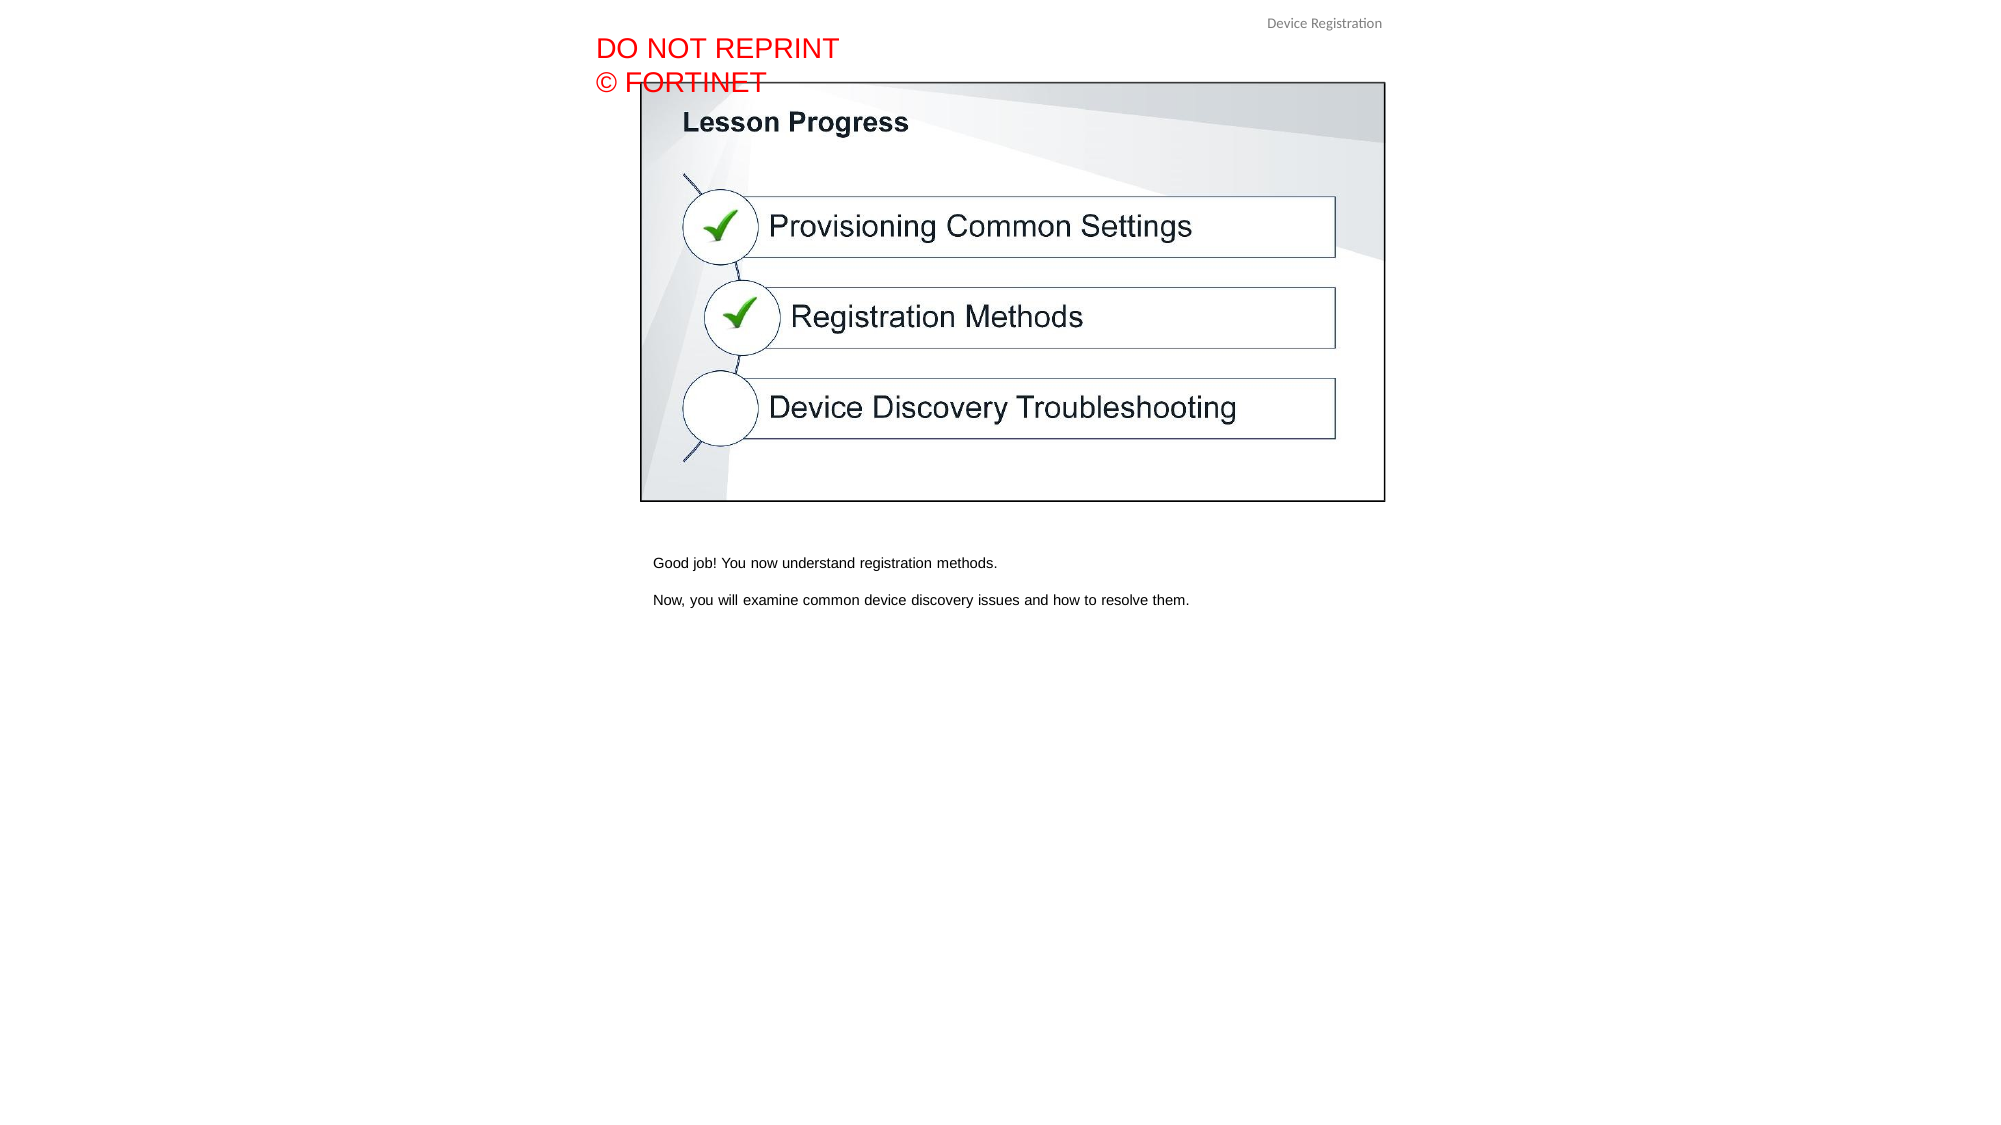

Device Registration
DO NOT REPRINT
© FORTINET
Good job! You now understand registration methods.
Now, you will examine common device discovery issues and how to resolve them.
FortiManager 6.2 Study Guide